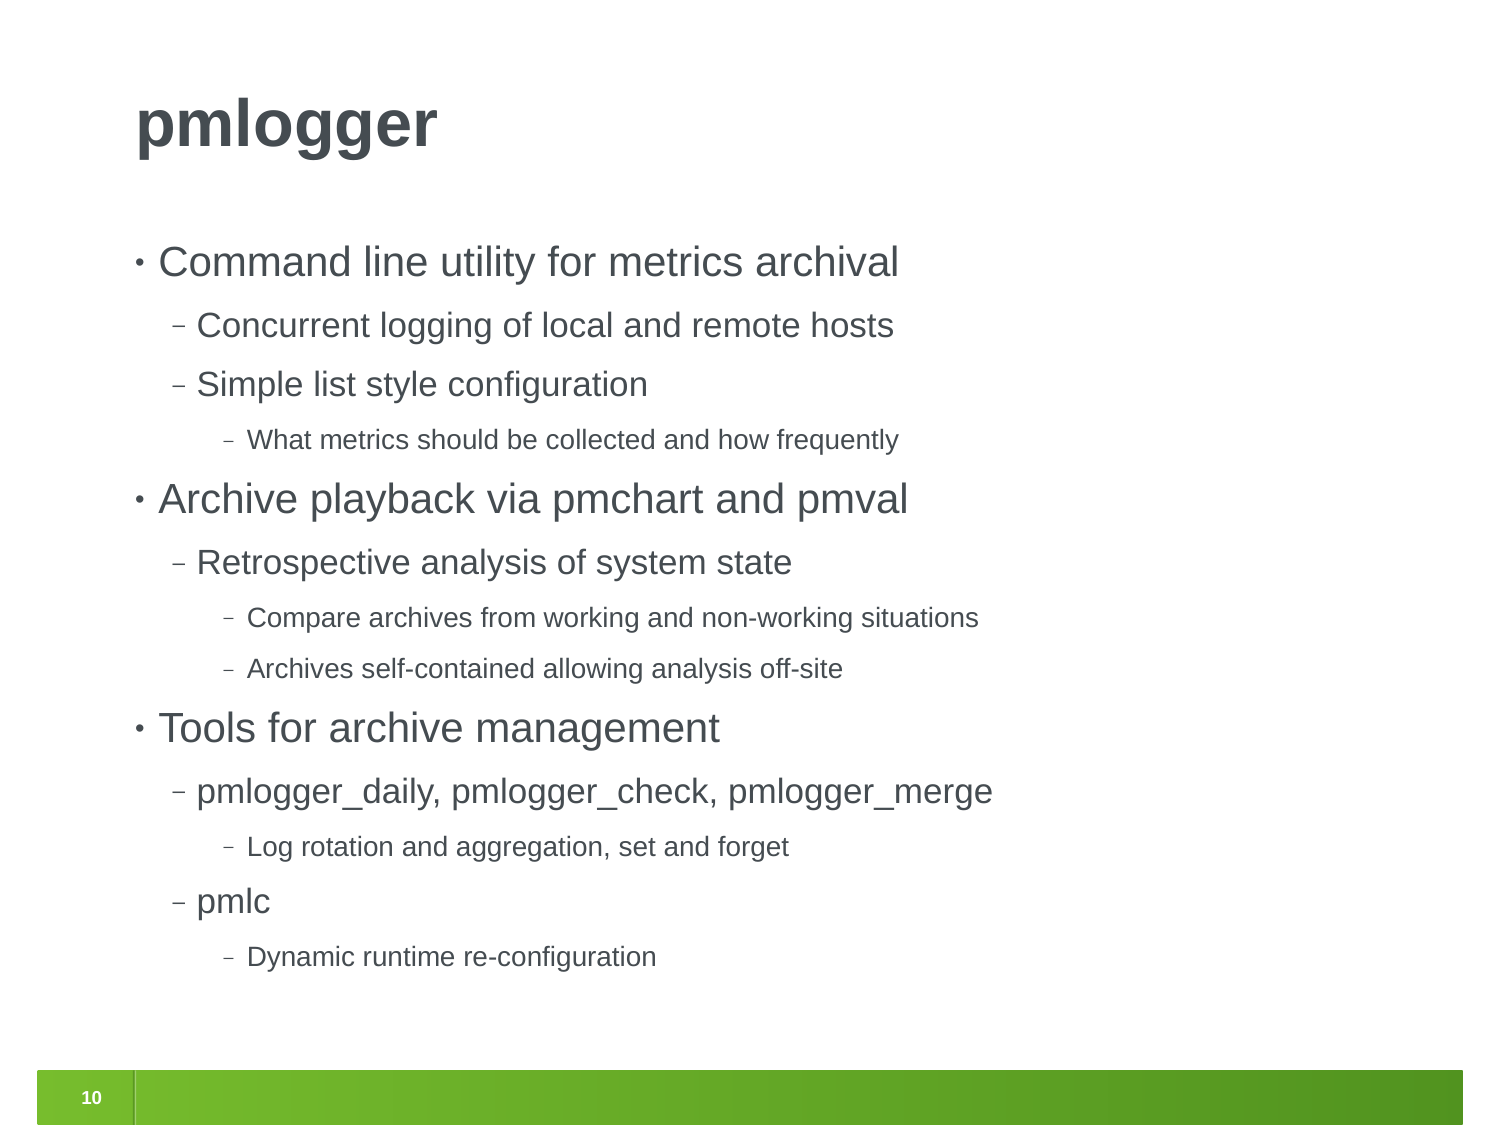

# pmlogger
Command line utility for metrics archival
Concurrent logging of local and remote hosts
Simple list style configuration
What metrics should be collected and how frequently
Archive playback via pmchart and pmval
Retrospective analysis of system state
Compare archives from working and non-working situations
Archives self-contained allowing analysis off-site
Tools for archive management
pmlogger_daily, pmlogger_check, pmlogger_merge
Log rotation and aggregation, set and forget
pmlc
Dynamic runtime re-configuration